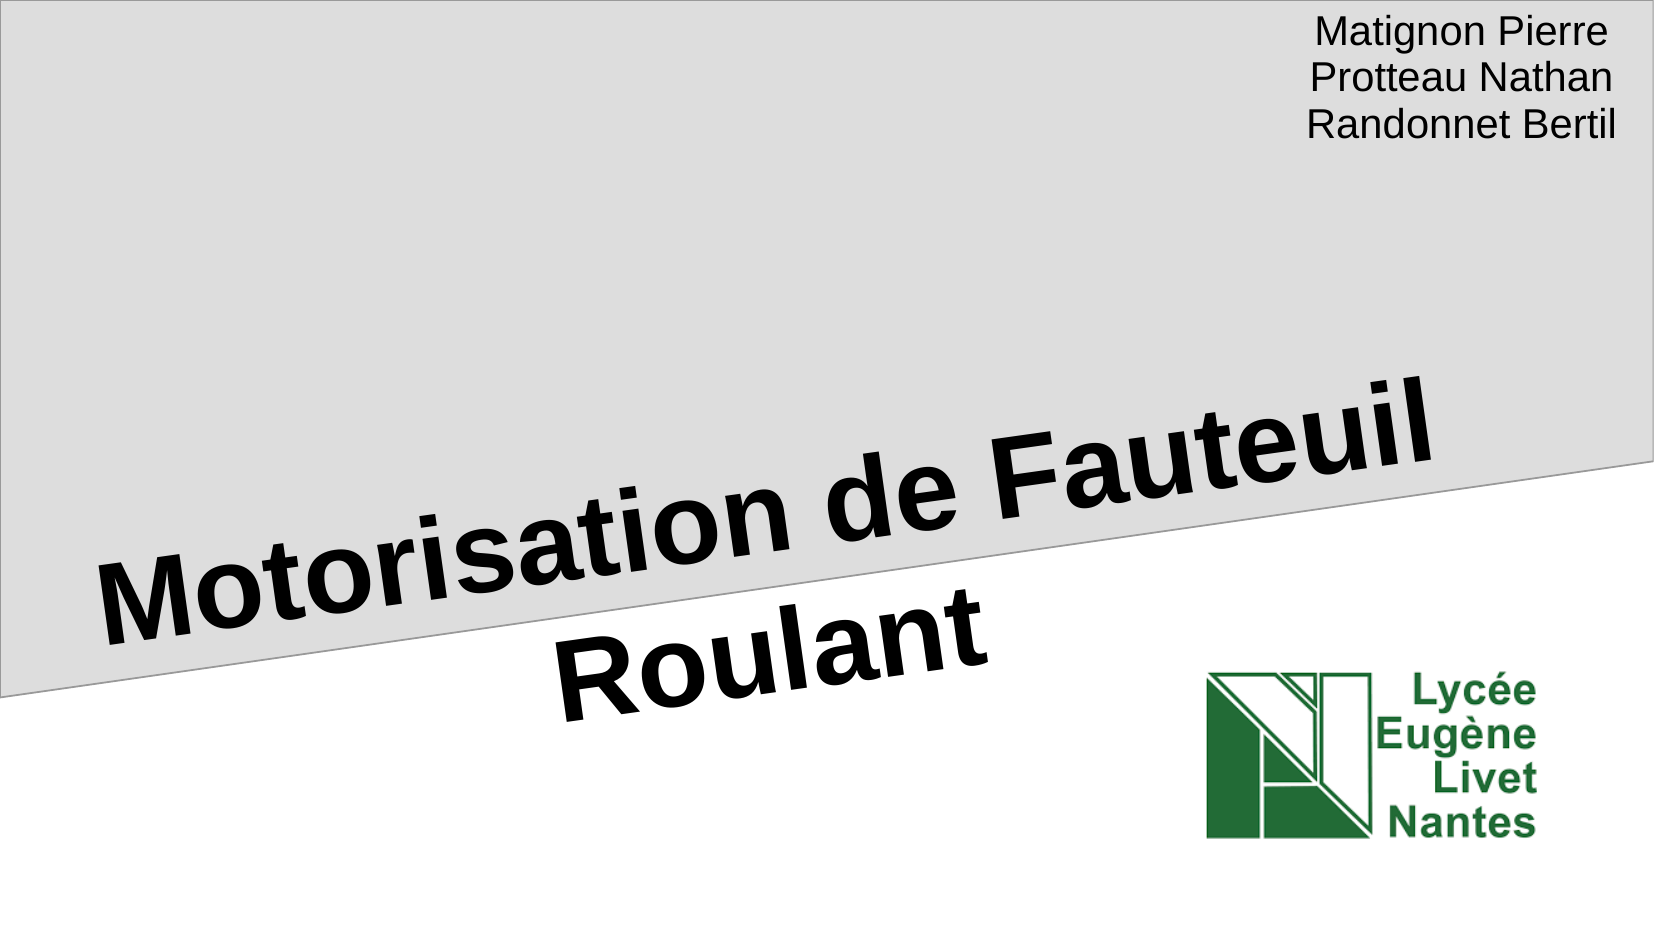

Matignon Pierre
Protteau Nathan
Randonnet Bertil
# Motorisation de Fauteuil Roulant